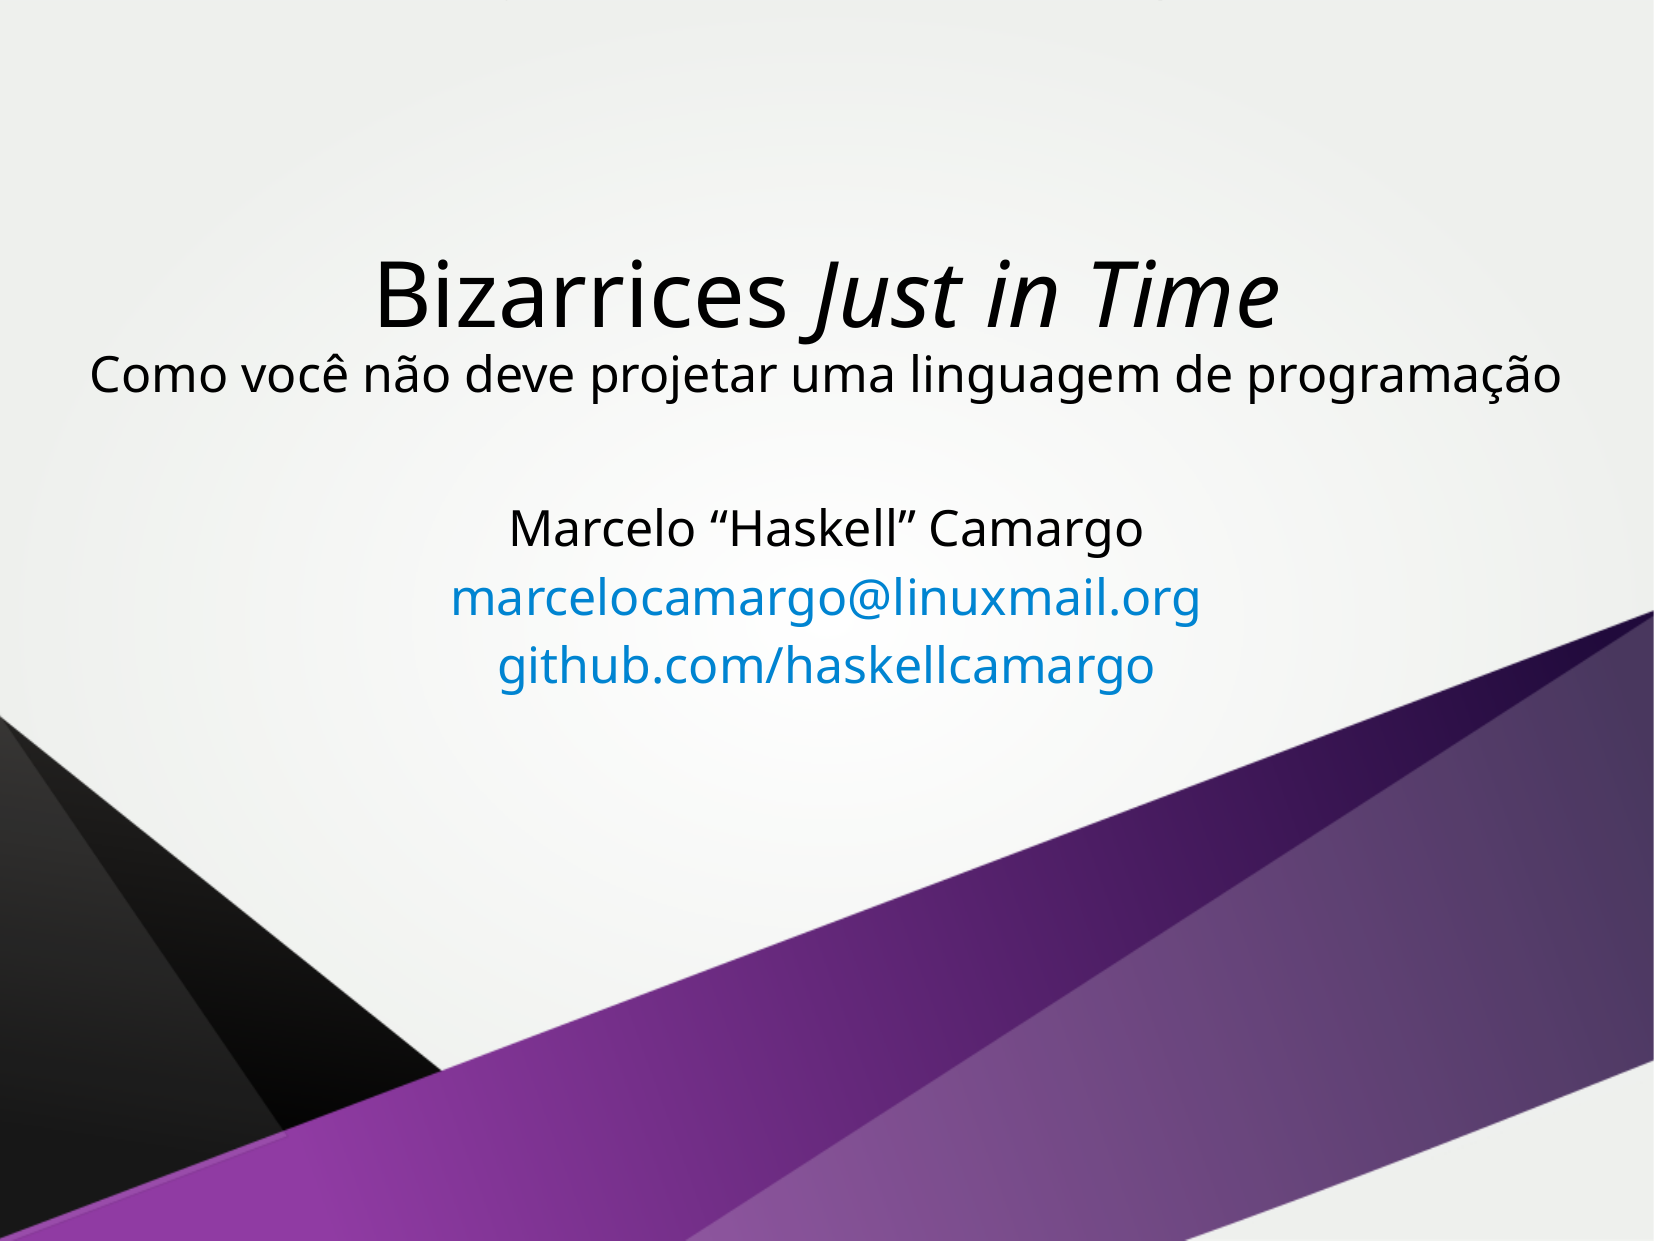

# Bizarrices Just in Time
Como você não deve projetar uma linguagem de programação
Marcelo “Haskell” Camargo
marcelocamargo@linuxmail.org
github.com/haskellcamargo